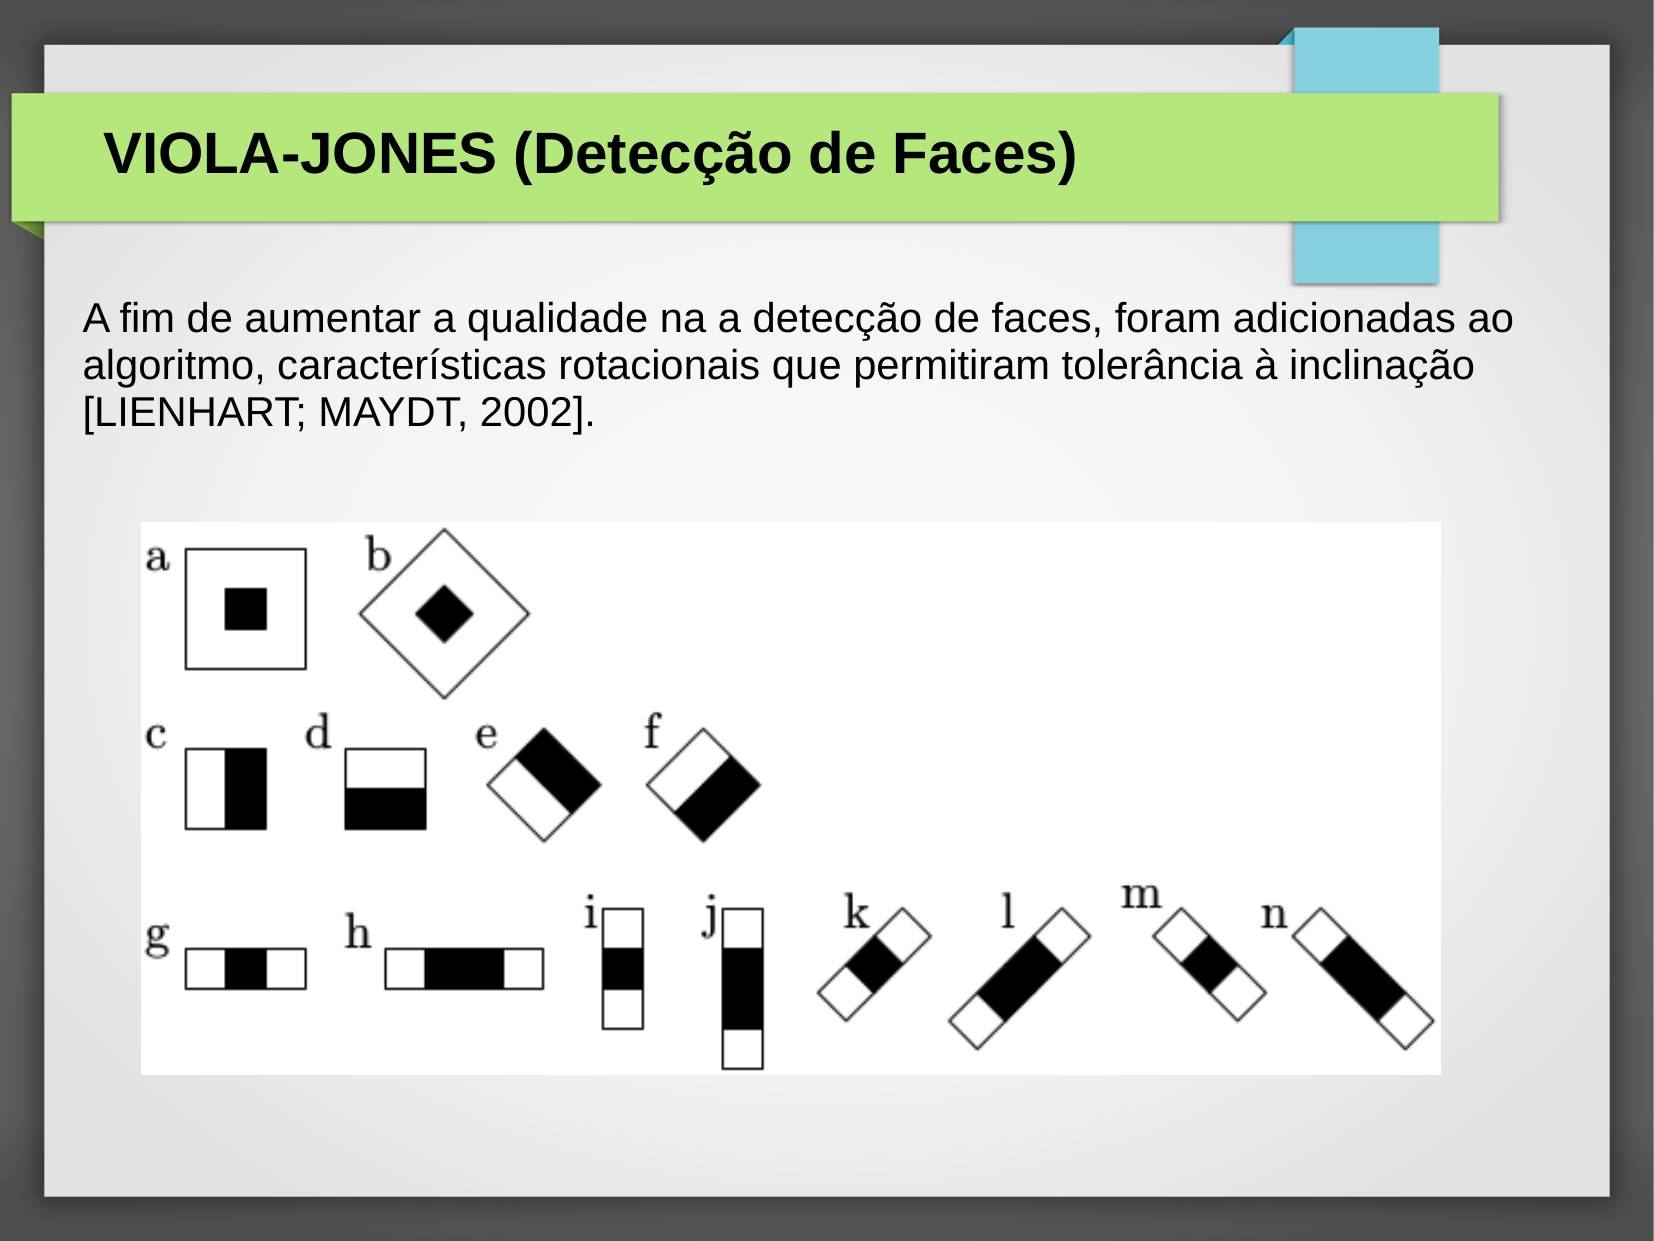

# VIOLA-JONES (Detecção de Faces)
A fim de aumentar a qualidade na a detecção de faces, foram adicionadas ao algoritmo, características rotacionais que permitiram tolerância à inclinação [LIENHART; MAYDT, 2002].